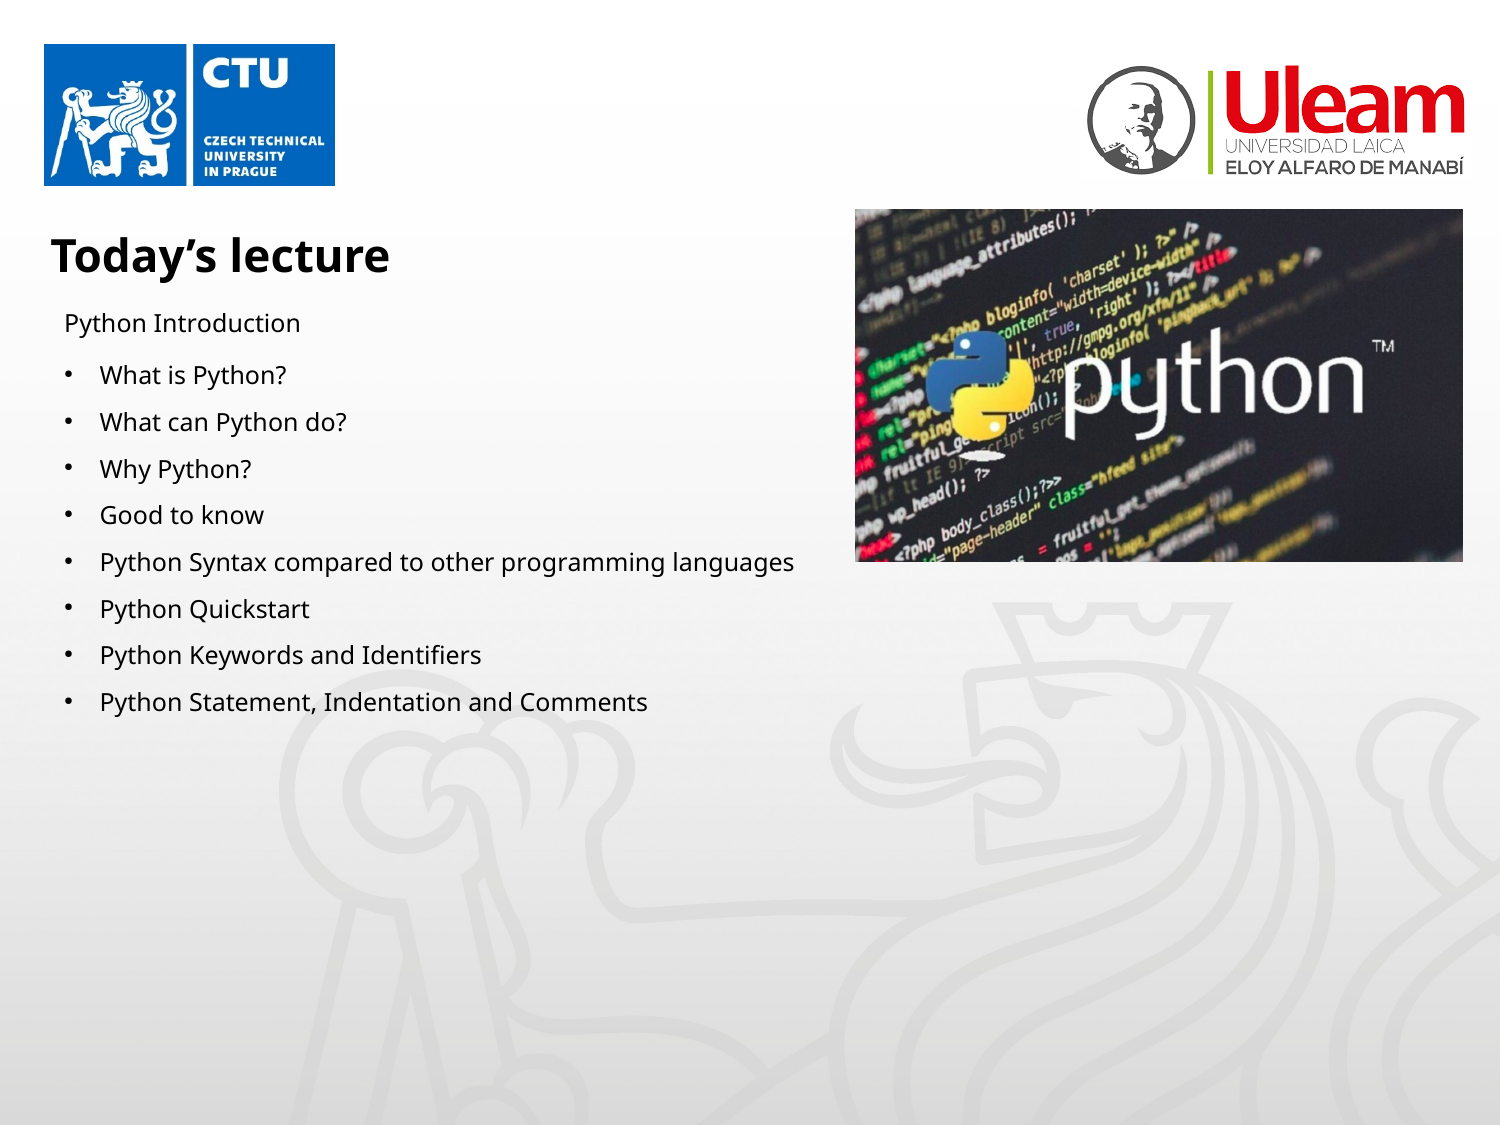

# Today’s lecture
Python Introduction
What is Python?
What can Python do?
Why Python?
Good to know
Python Syntax compared to other programming languages
Python Quickstart
Python Keywords and Identifiers
Python Statement, Indentation and Comments